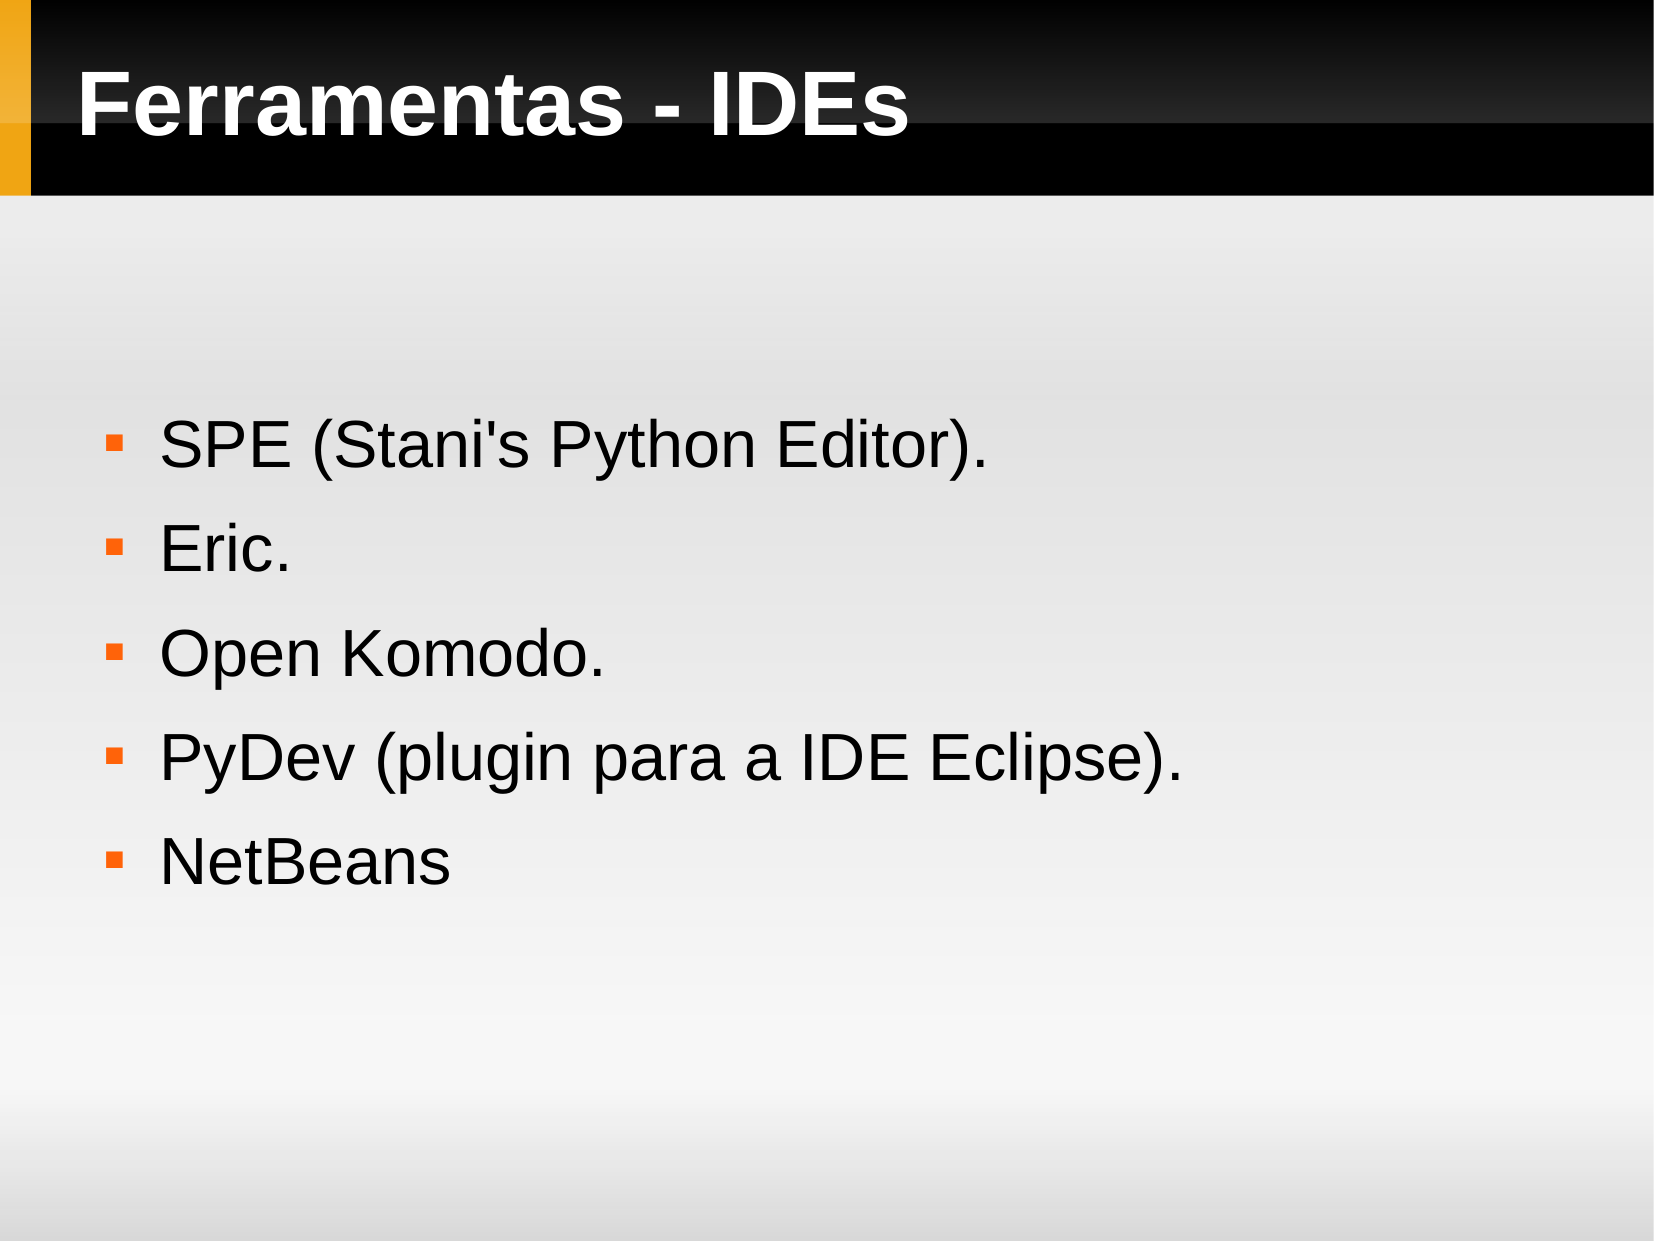

# Ferramentas - IDEs
SPE (Stani's Python Editor).
Eric.
Open Komodo.
PyDev (plugin para a IDE Eclipse).
NetBeans